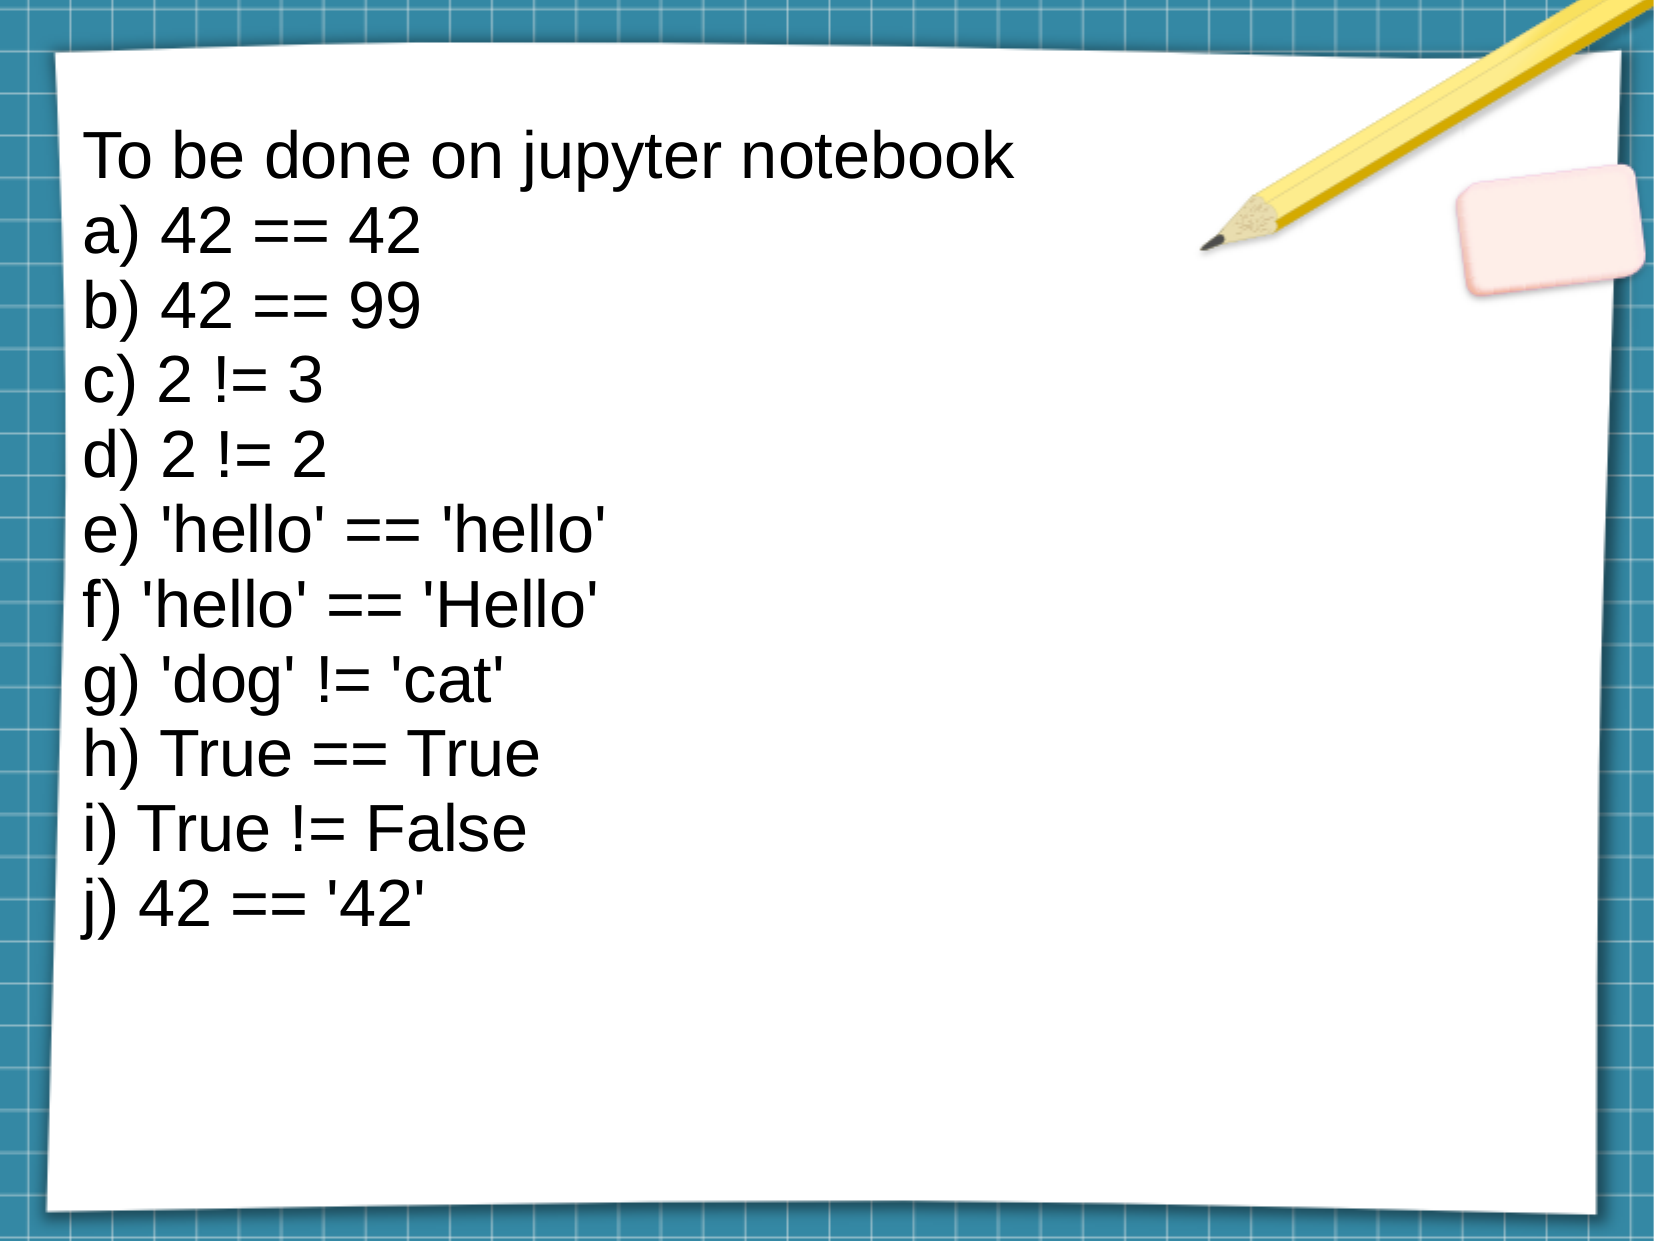

# To be done on jupyter notebook
a) 42 == 42
b) 42 == 99
c) 2 != 3
d) 2 != 2
e) 'hello' == 'hello'
f) 'hello' == 'Hello'
g) 'dog' != 'cat'
h) True == True
i) True != False
j) 42 == '42'